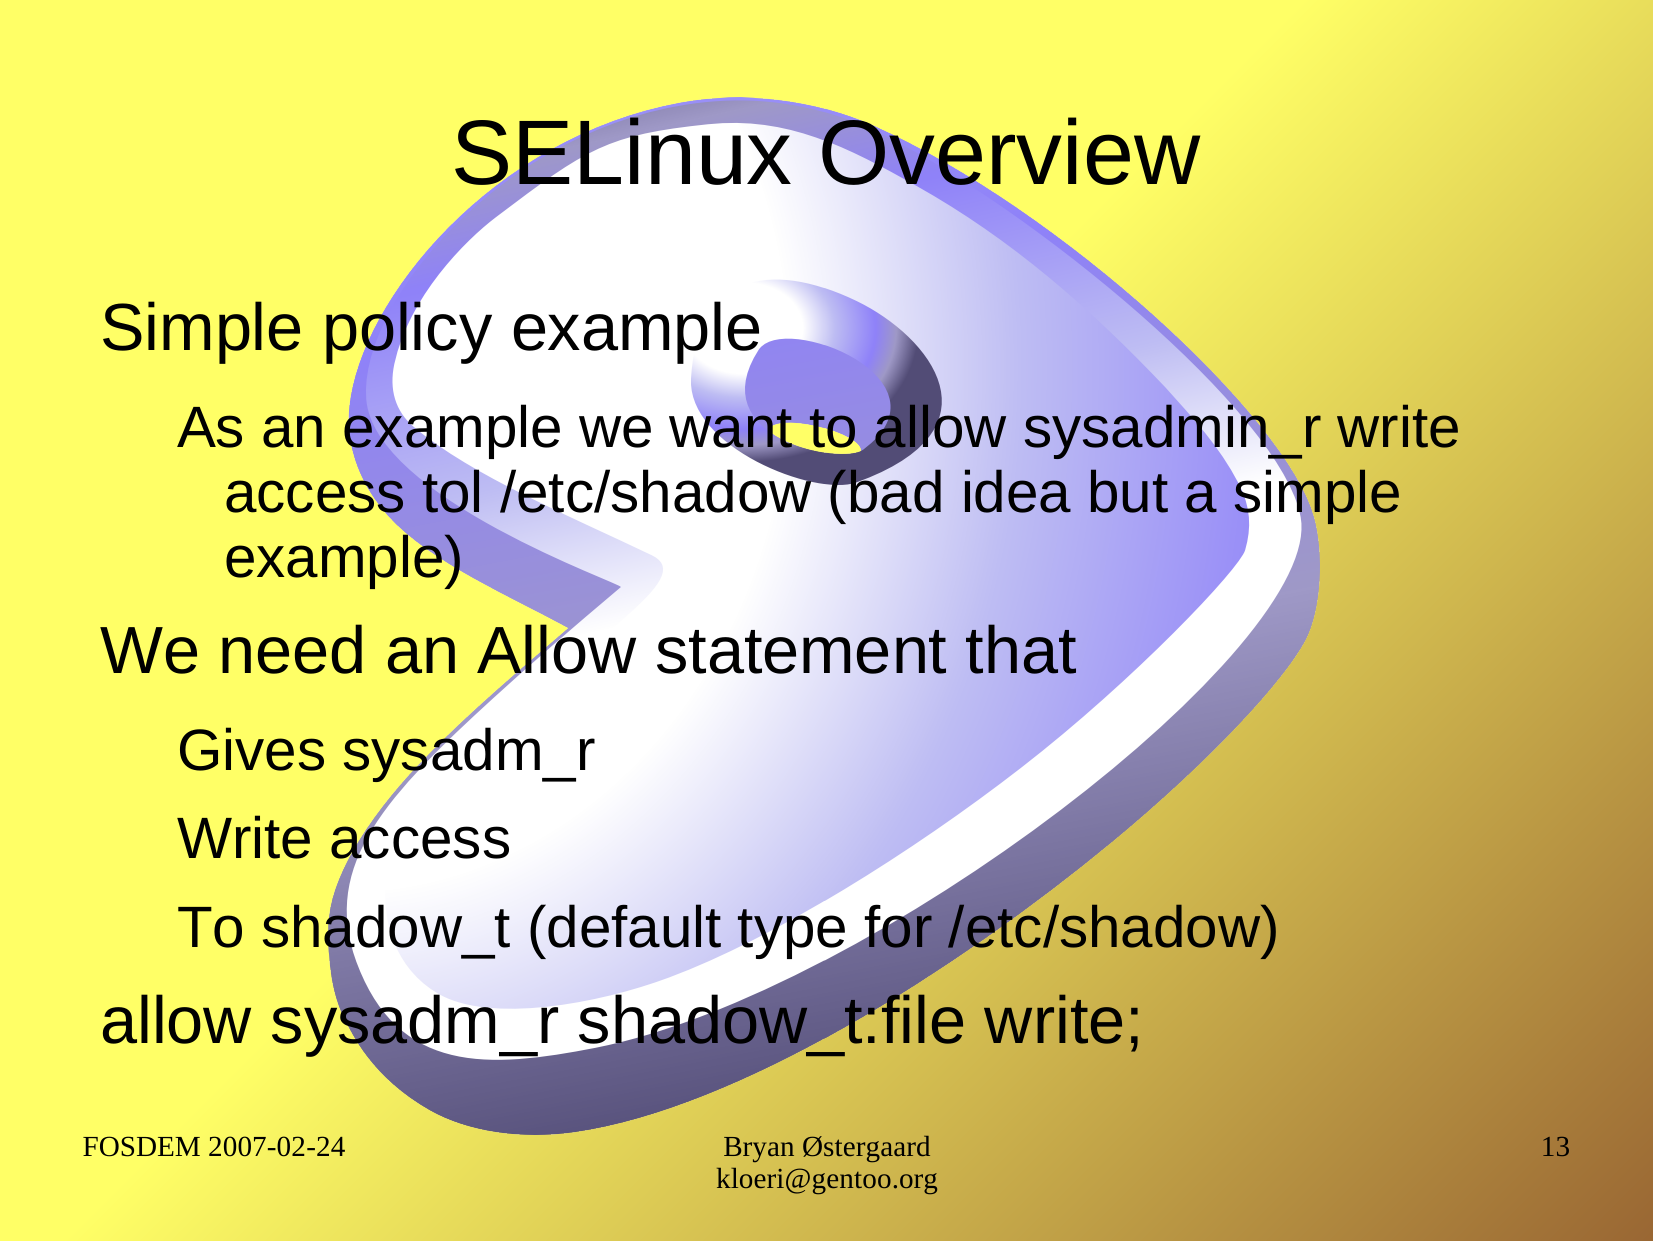

# SELinux Overview
Simple policy example
As an example we want to allow sysadmin_r write access tol /etc/shadow (bad idea but a simple example)
We need an Allow statement that
Gives sysadm_r
Write access
To shadow_t (default type for /etc/shadow)
allow sysadm_r shadow_t:file write;
13